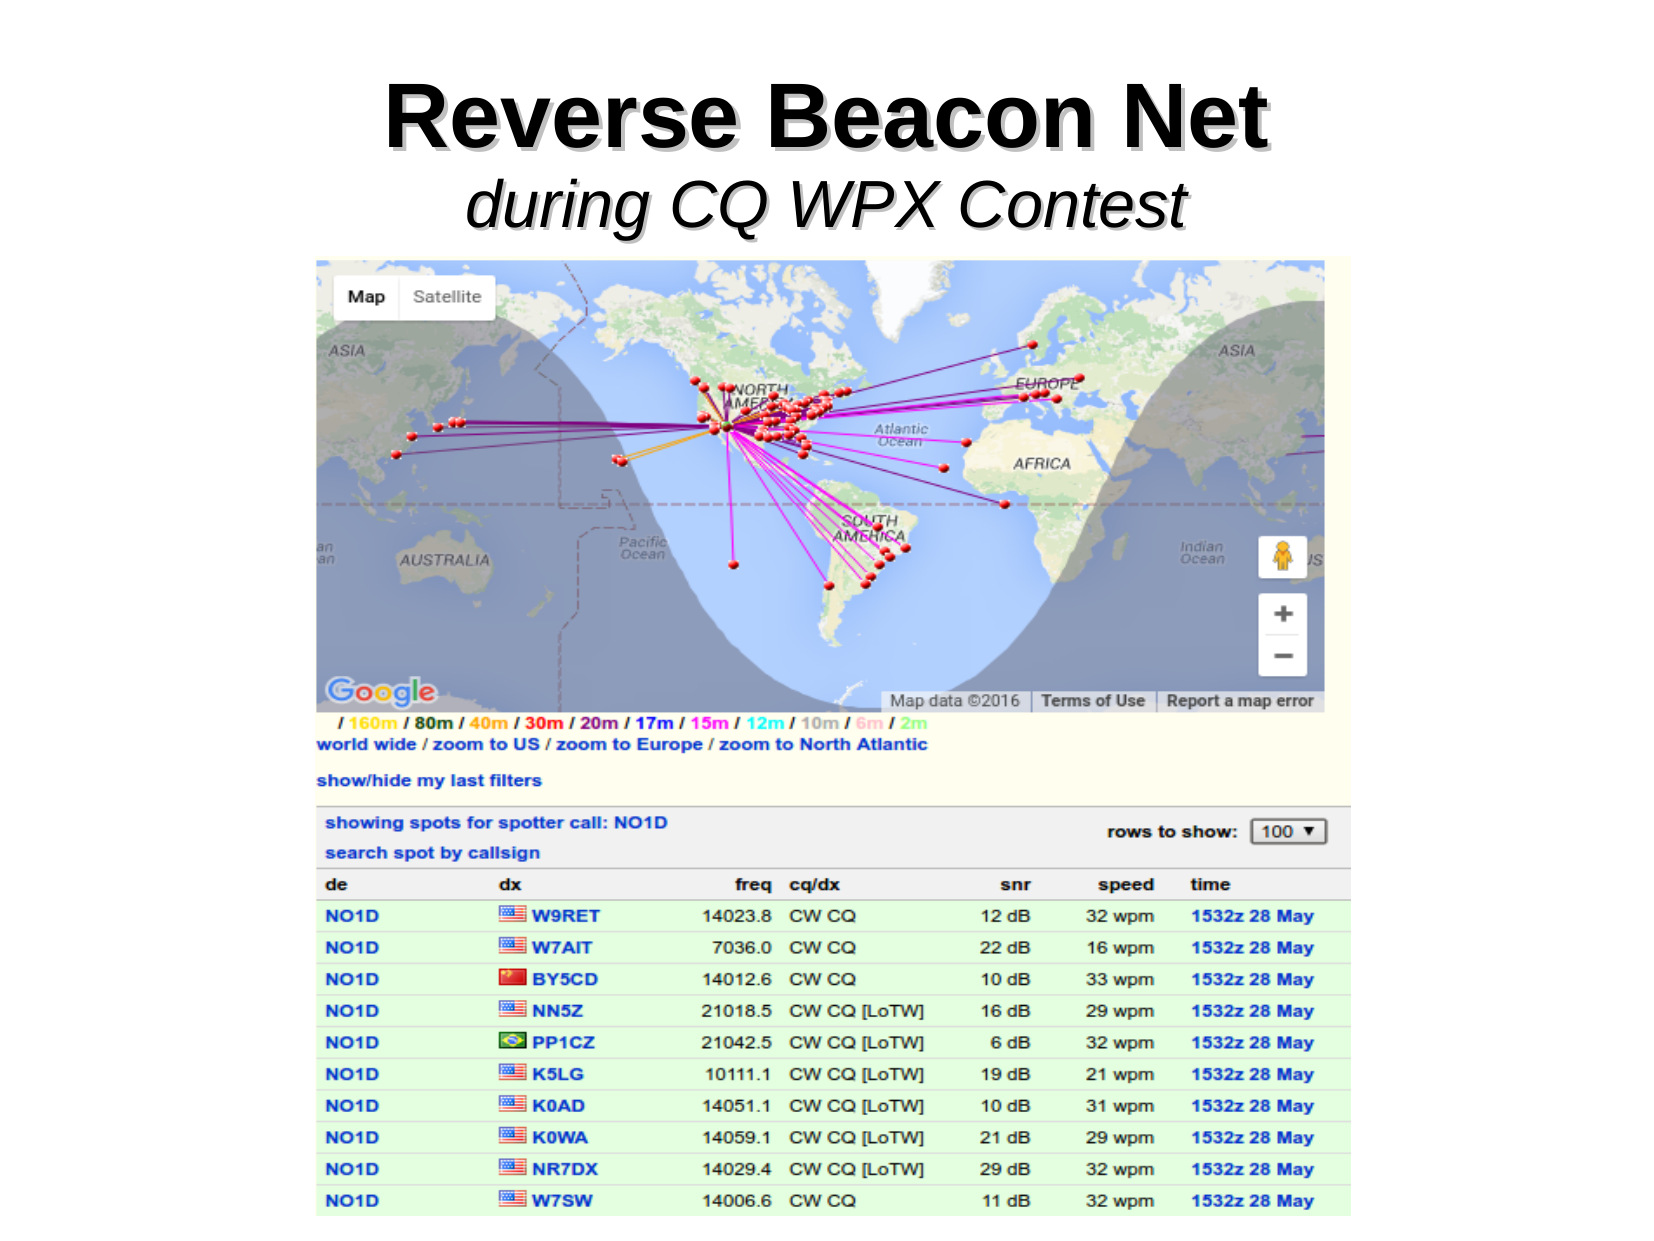

# Reverse Beacon Net during CQ WPX Contest